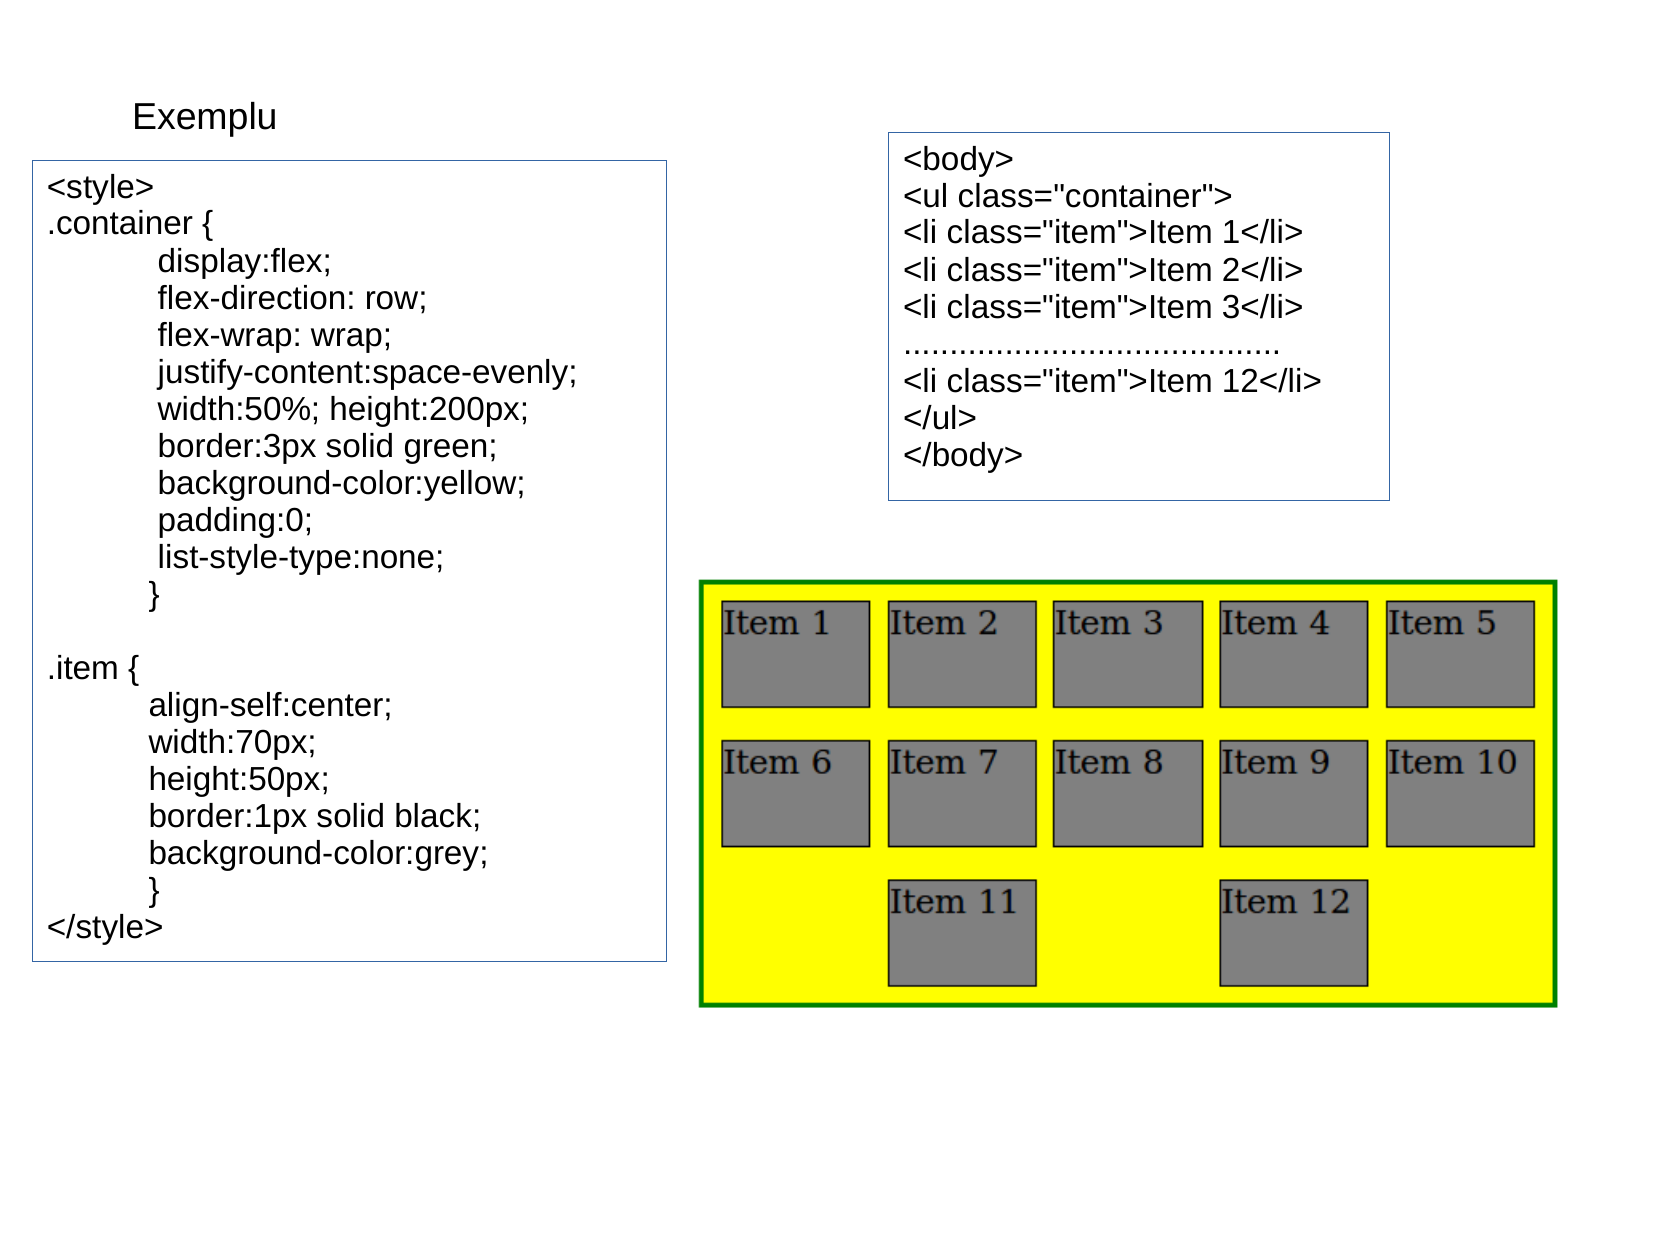

Exemplu
<body>
<ul class="container">
<li class="item">Item 1</li>
<li class="item">Item 2</li>
<li class="item">Item 3</li>
.........................................
<li class="item">Item 12</li>
</ul>
</body>
<style>
.container {
 display:flex;
 flex-direction: row;
 flex-wrap: wrap;
 justify-content:space-evenly;
 width:50%; height:200px;
 border:3px solid green;
 background-color:yellow;
 padding:0;
 list-style-type:none;
 }
.item {
 align-self:center;
 width:70px;
 height:50px;
 border:1px solid black;
 background-color:grey;
 }
</style>